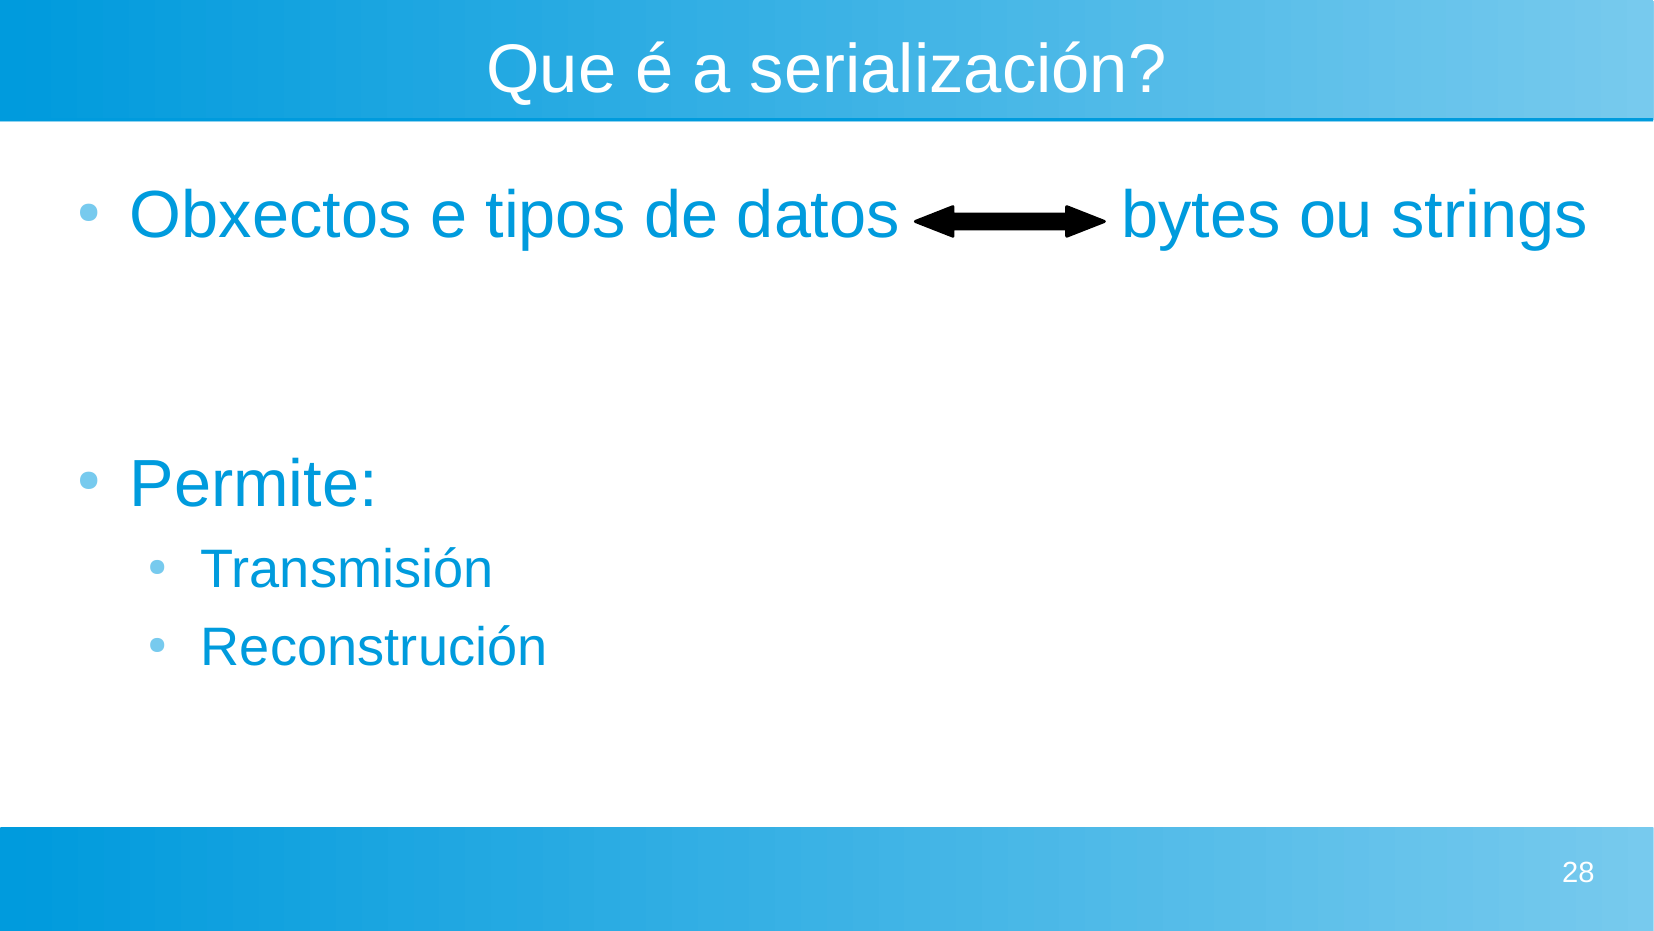

# Que é a serialización?
Obxectos e tipos de datos bytes ou strings
Permite:
Transmisión
Reconstrución
28